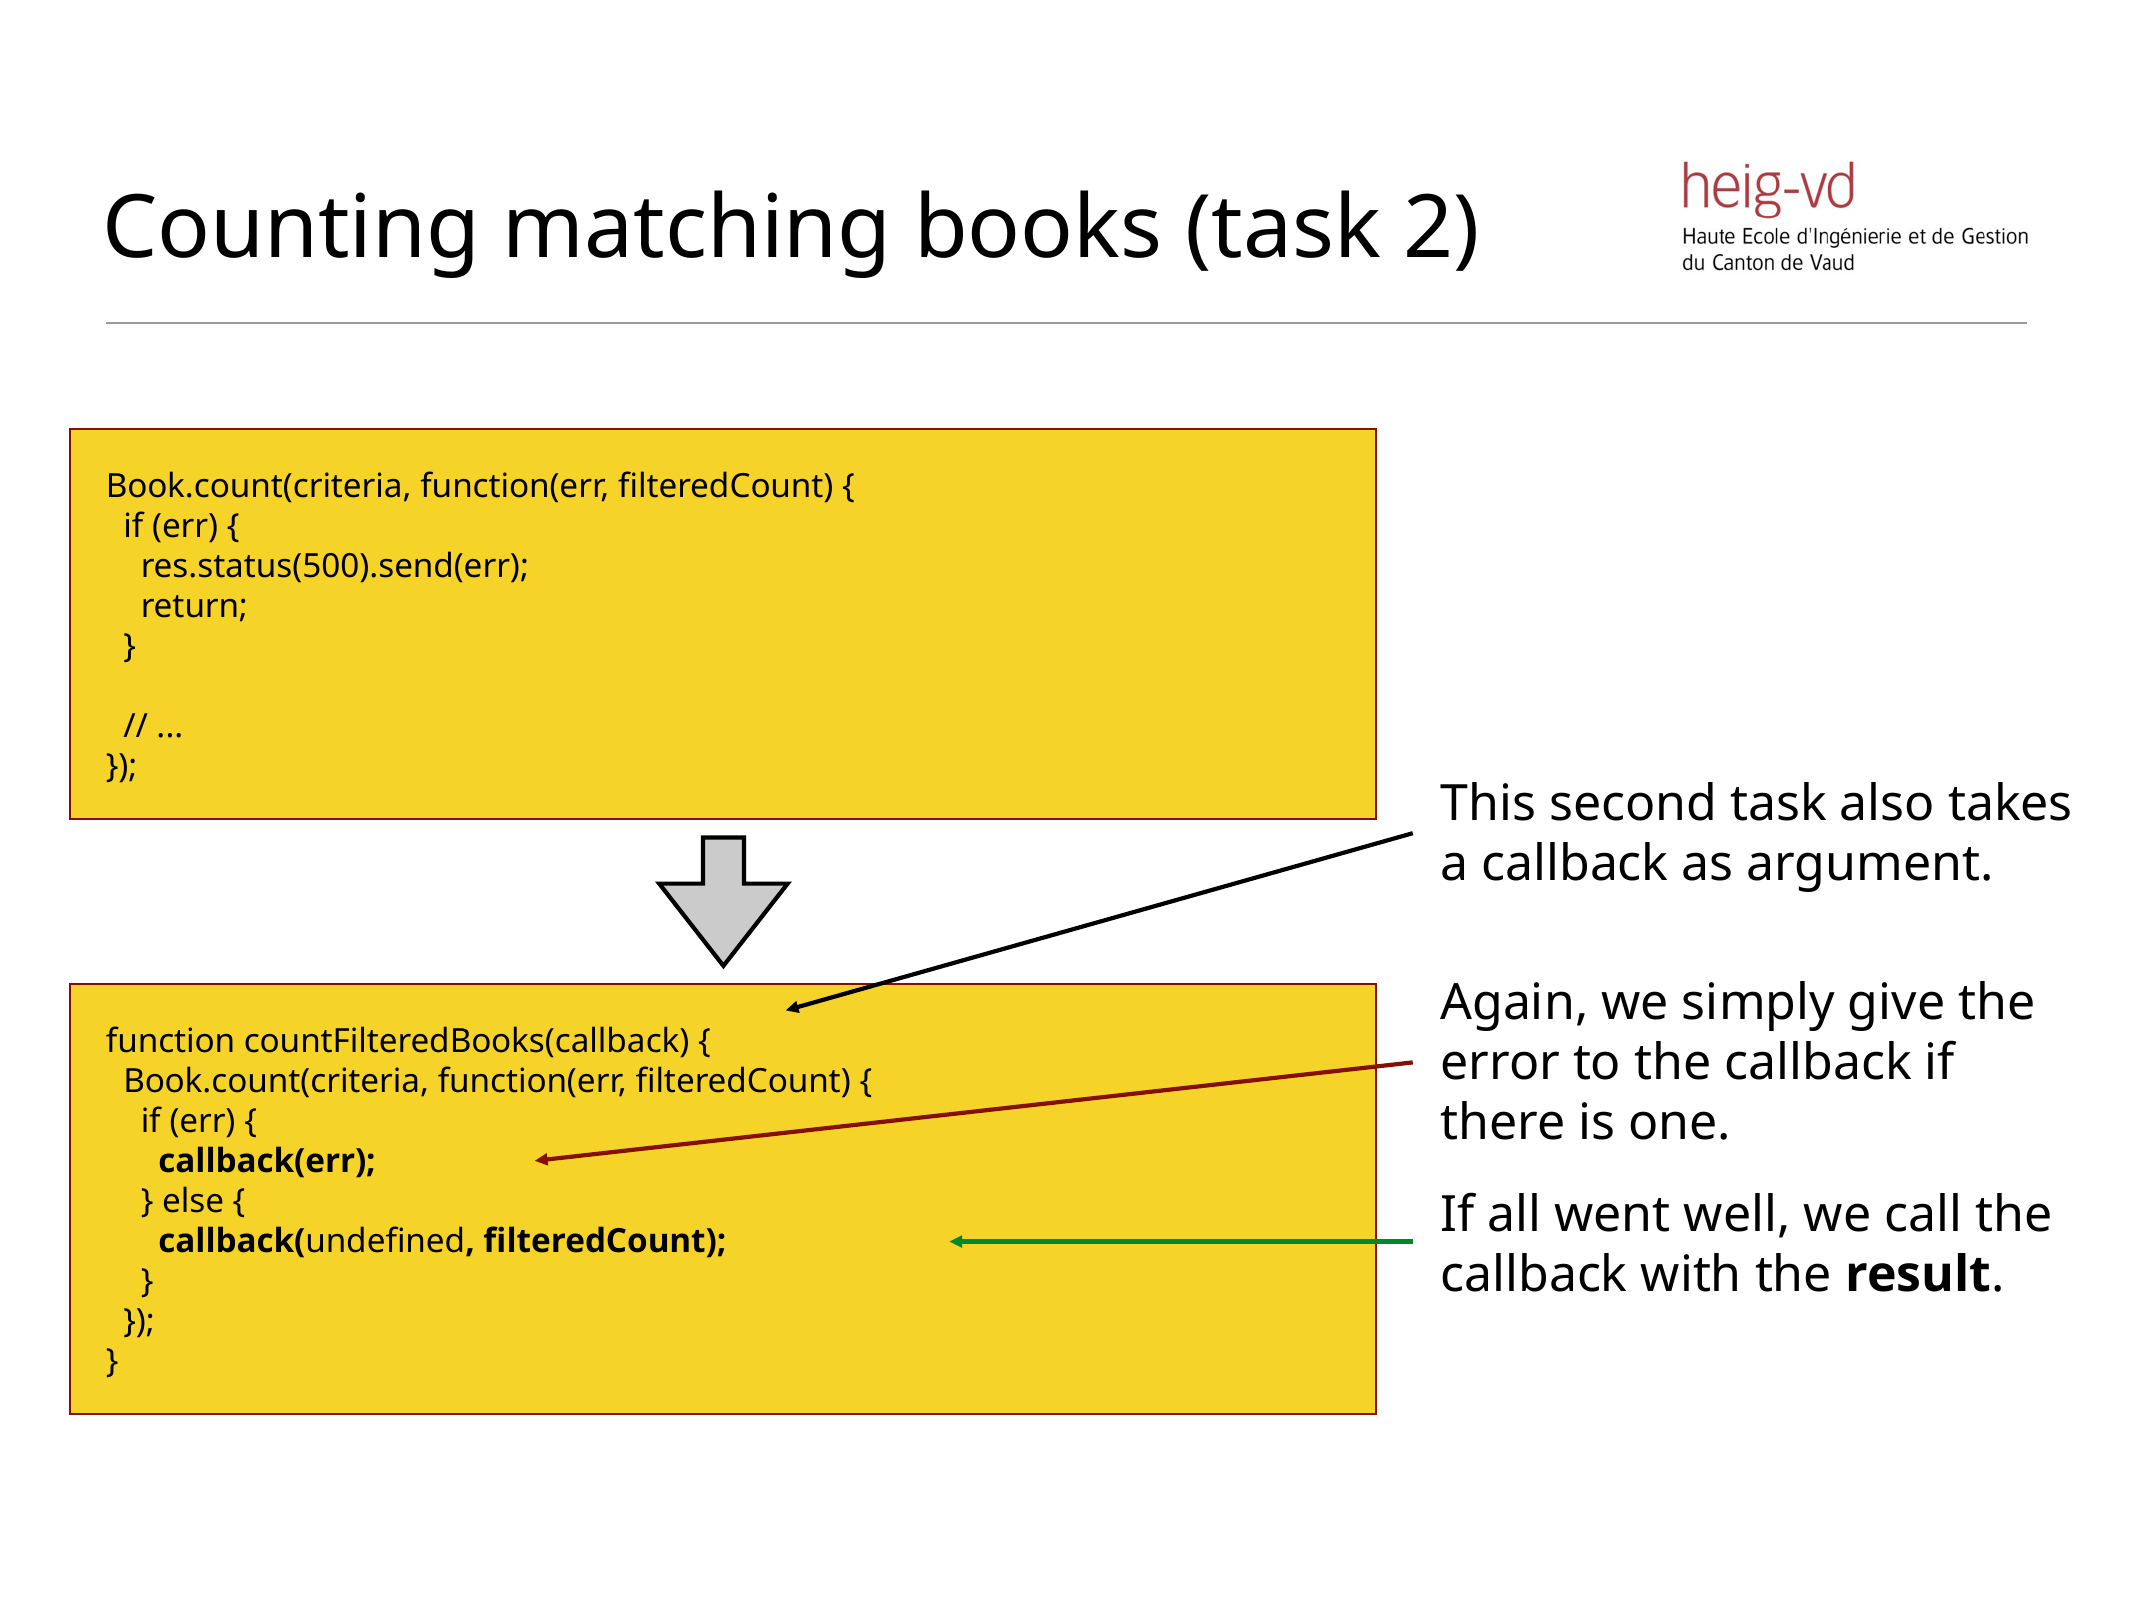

# Counting matching books (task 2)
Book.count(criteria, function(err, filteredCount) {
 if (err) {
 res.status(500).send(err);
 return;
 }
 // ...
});
This second task also takes a callback as argument.
Again, we simply give the error to the callback if there is one.
function countFilteredBooks(callback) {
 Book.count(criteria, function(err, filteredCount) {
 if (err) {
 callback(err);
 } else {
 callback(undefined, filteredCount);
 }
 });
}
If all went well, we call the callback with the result.